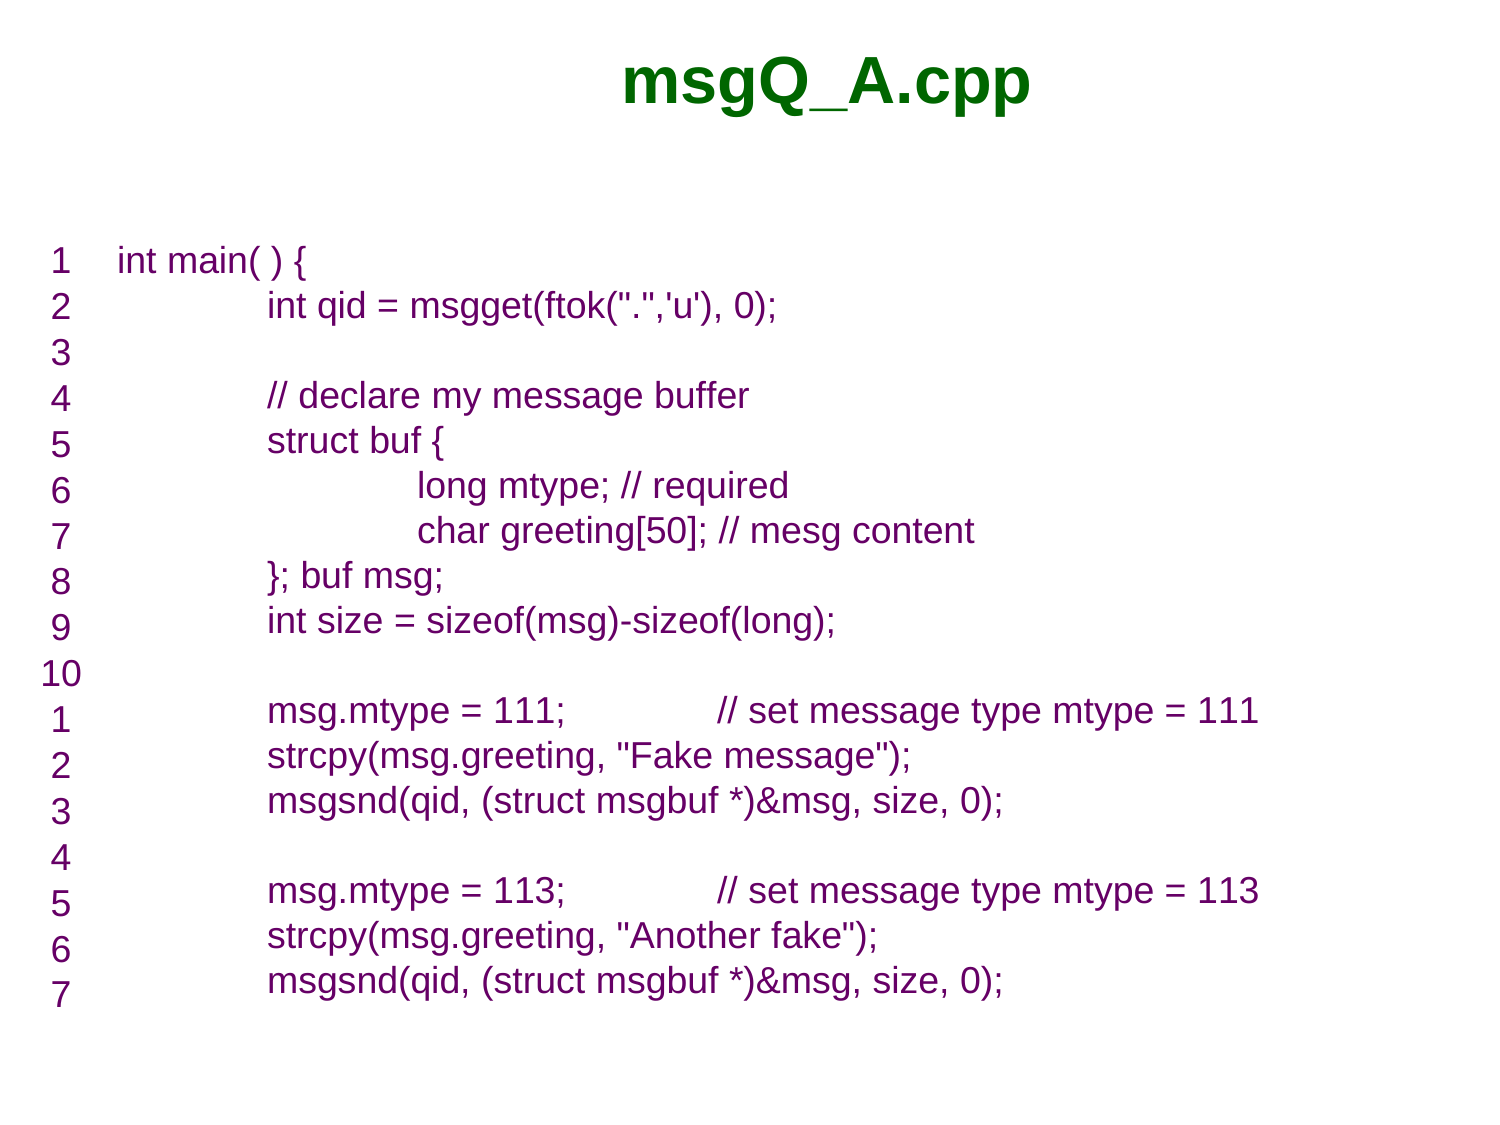

# msgQ_A.cpp
int main( ) {
	int qid = msgget(ftok(".",'u'), 0);
	// declare my message buffer
	struct buf {
		long mtype; // required
		char greeting[50]; // mesg content
	}; buf msg;
	int size = sizeof(msg)-sizeof(long);
	msg.mtype = 111; 	// set message type mtype = 111
	strcpy(msg.greeting, "Fake message");
	msgsnd(qid, (struct msgbuf *)&msg, size, 0);
	msg.mtype = 113;	 	// set message type mtype = 113
	strcpy(msg.greeting, "Another fake");
	msgsnd(qid, (struct msgbuf *)&msg, size, 0);
1
2
3
4
5
6
7
8
9
10
1
2
3
4
5
6
7